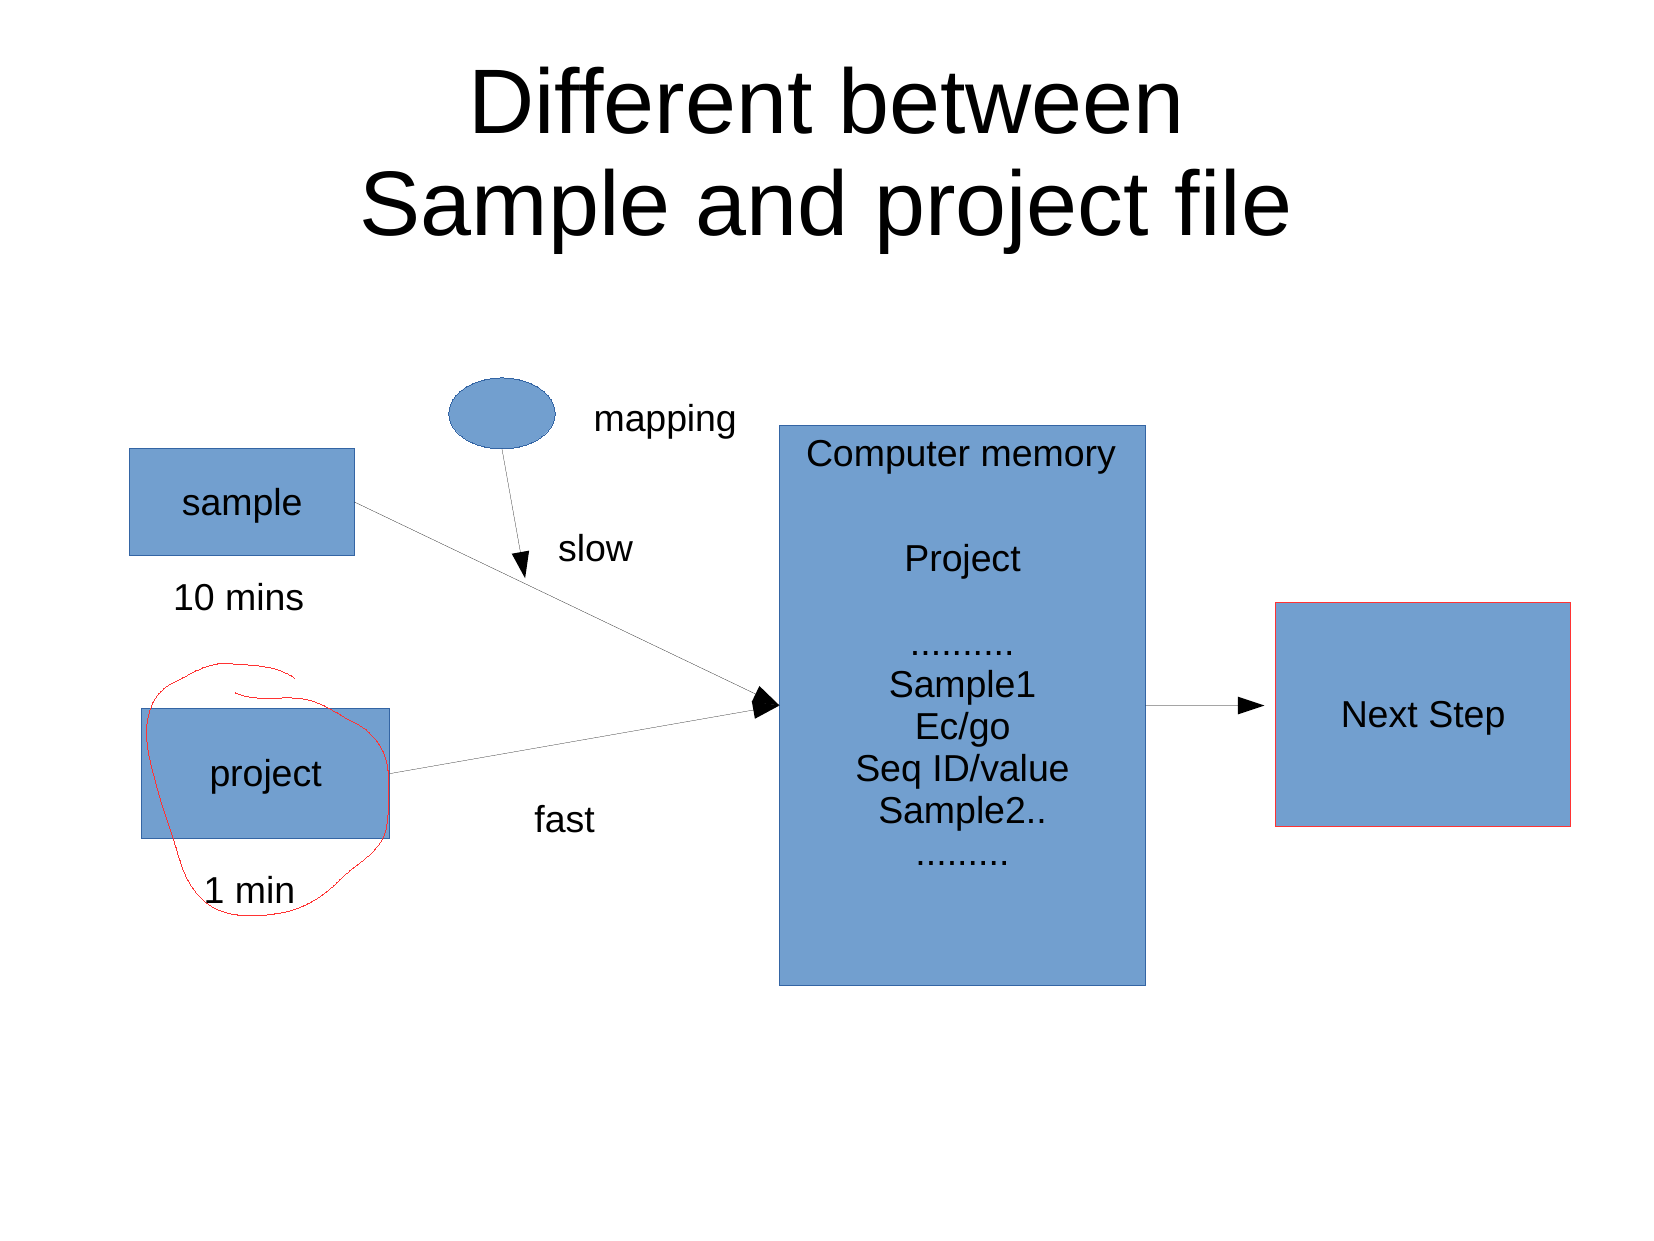

# Different between Sample and project file
mapping
Project
..........
Sample1
Ec/go
Seq ID/value
Sample2..
.........
Computer memory
sample
slow
10 mins
Next Step
project
fast
1 min